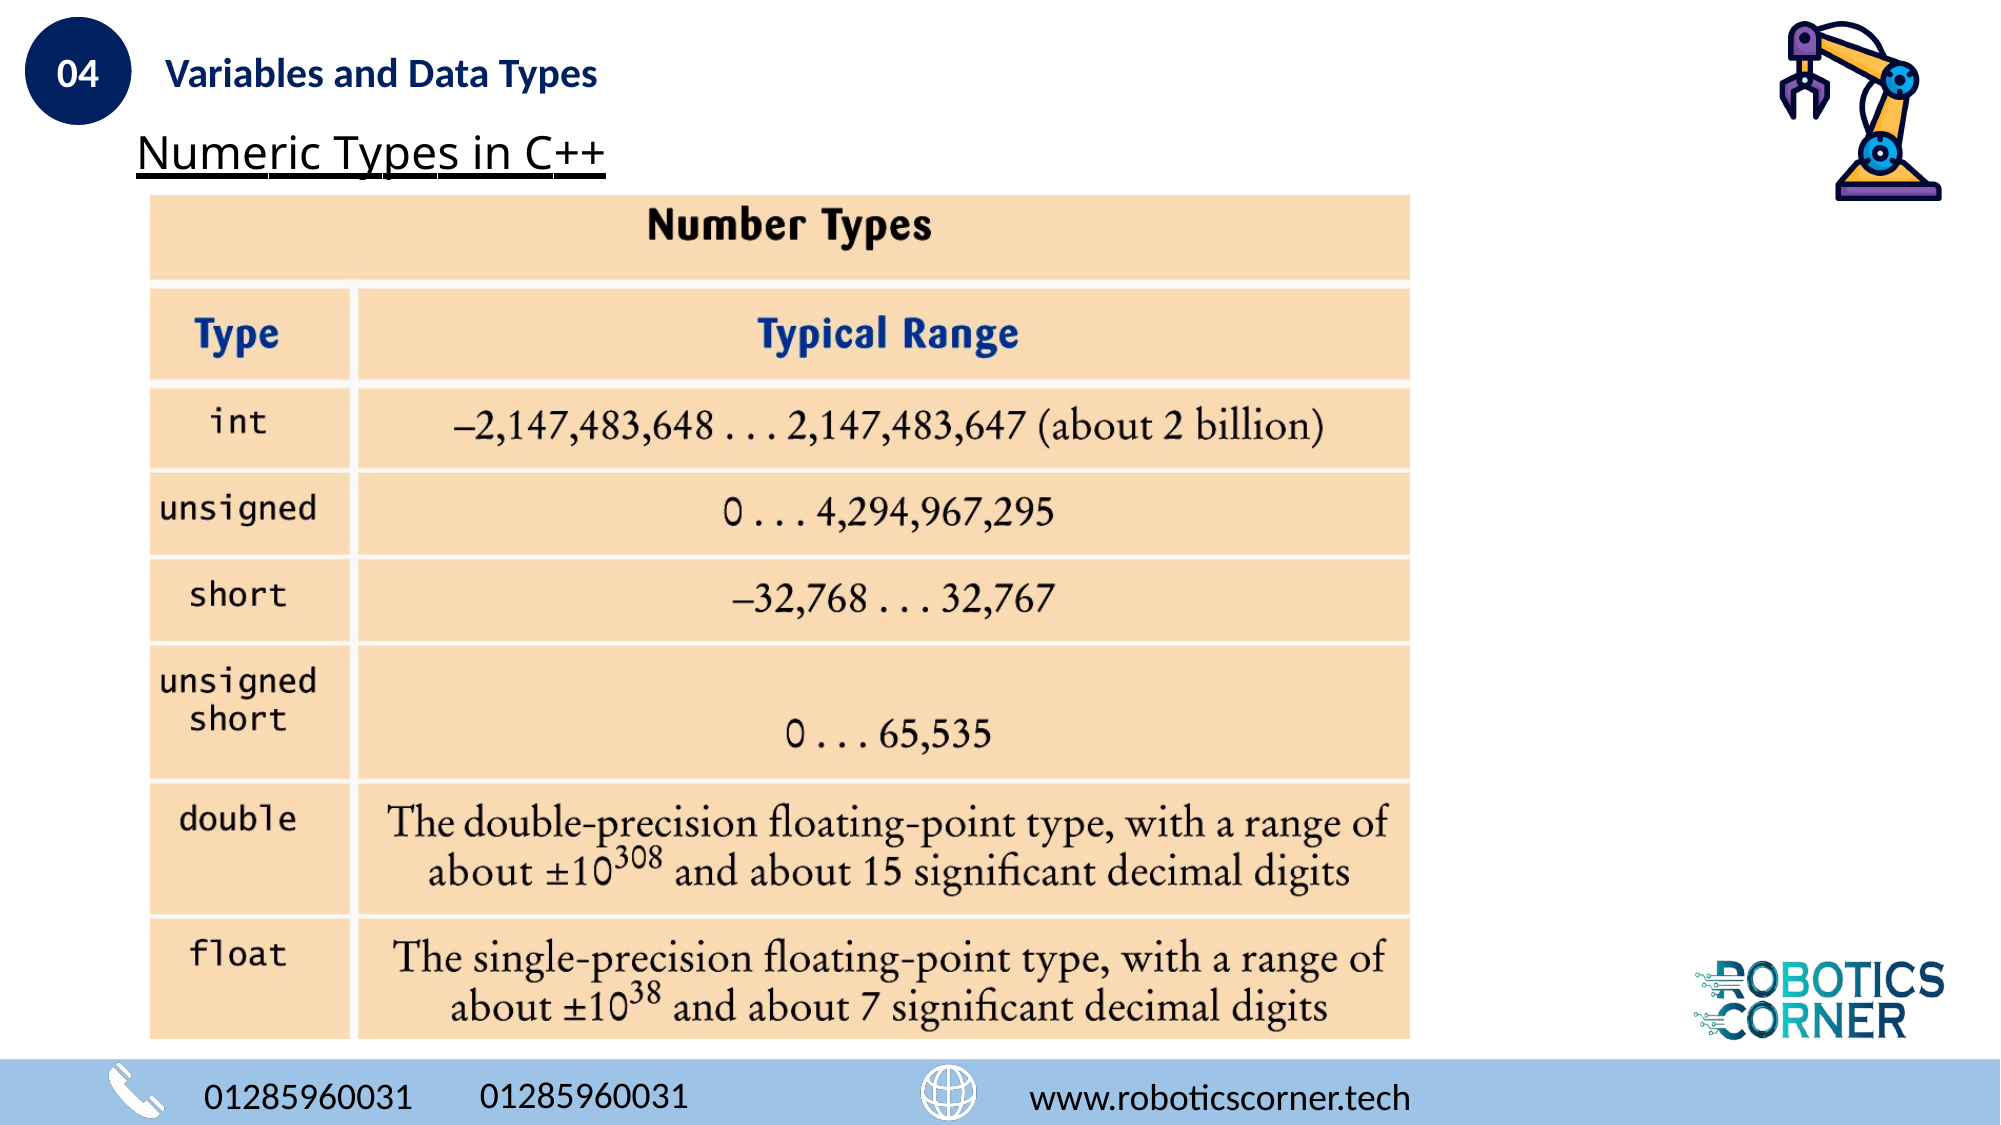

04
Variables and Data Types
# Numeric Types in C++
01285960031
01285960031
www.roboticscorner.tech